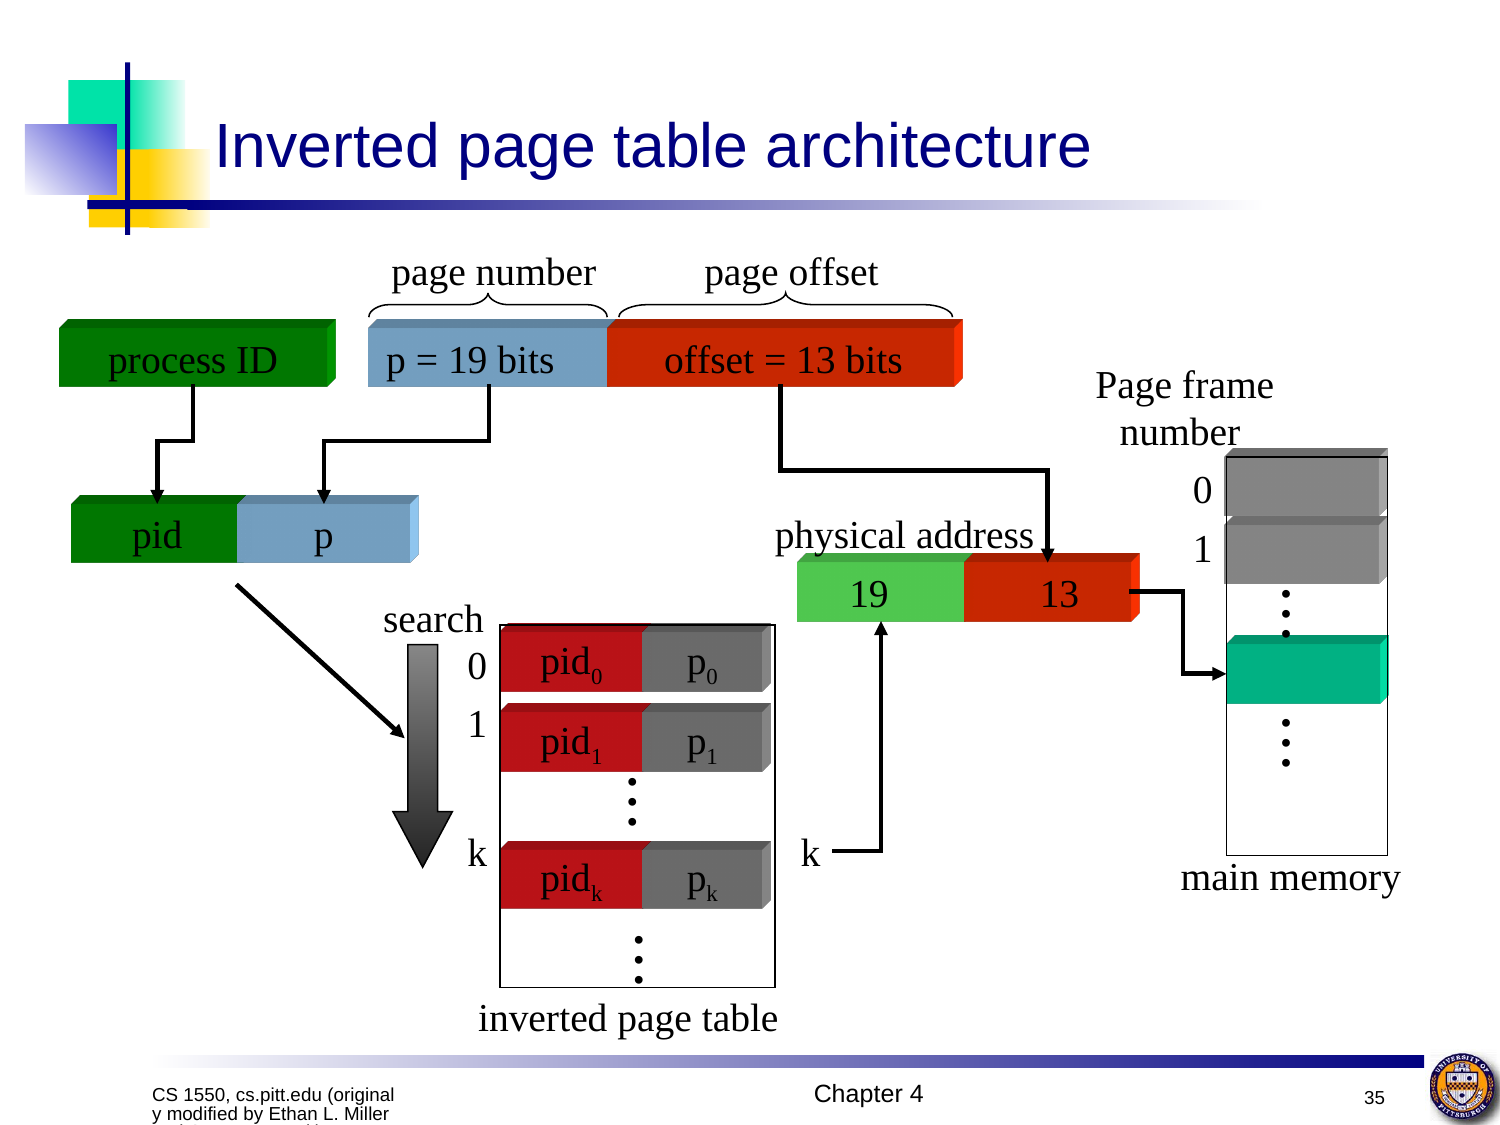

# Inverted page table architecture
page number
page offset
process ID
p = 19 bits
offset = 13 bits
 Page frame
number
0
pid
p
physical address
1
19
13
.
.
.
search
0
pid0
p0
1
.
.
.
pid1
p1
.
.
.
k
k
main memory
pidk
pk
.
.
.
inverted page table
CS 1550, cs.pitt.edu (originaly modified by Ethan L. Miller and Scott A. Brandt)
Chapter 4
35